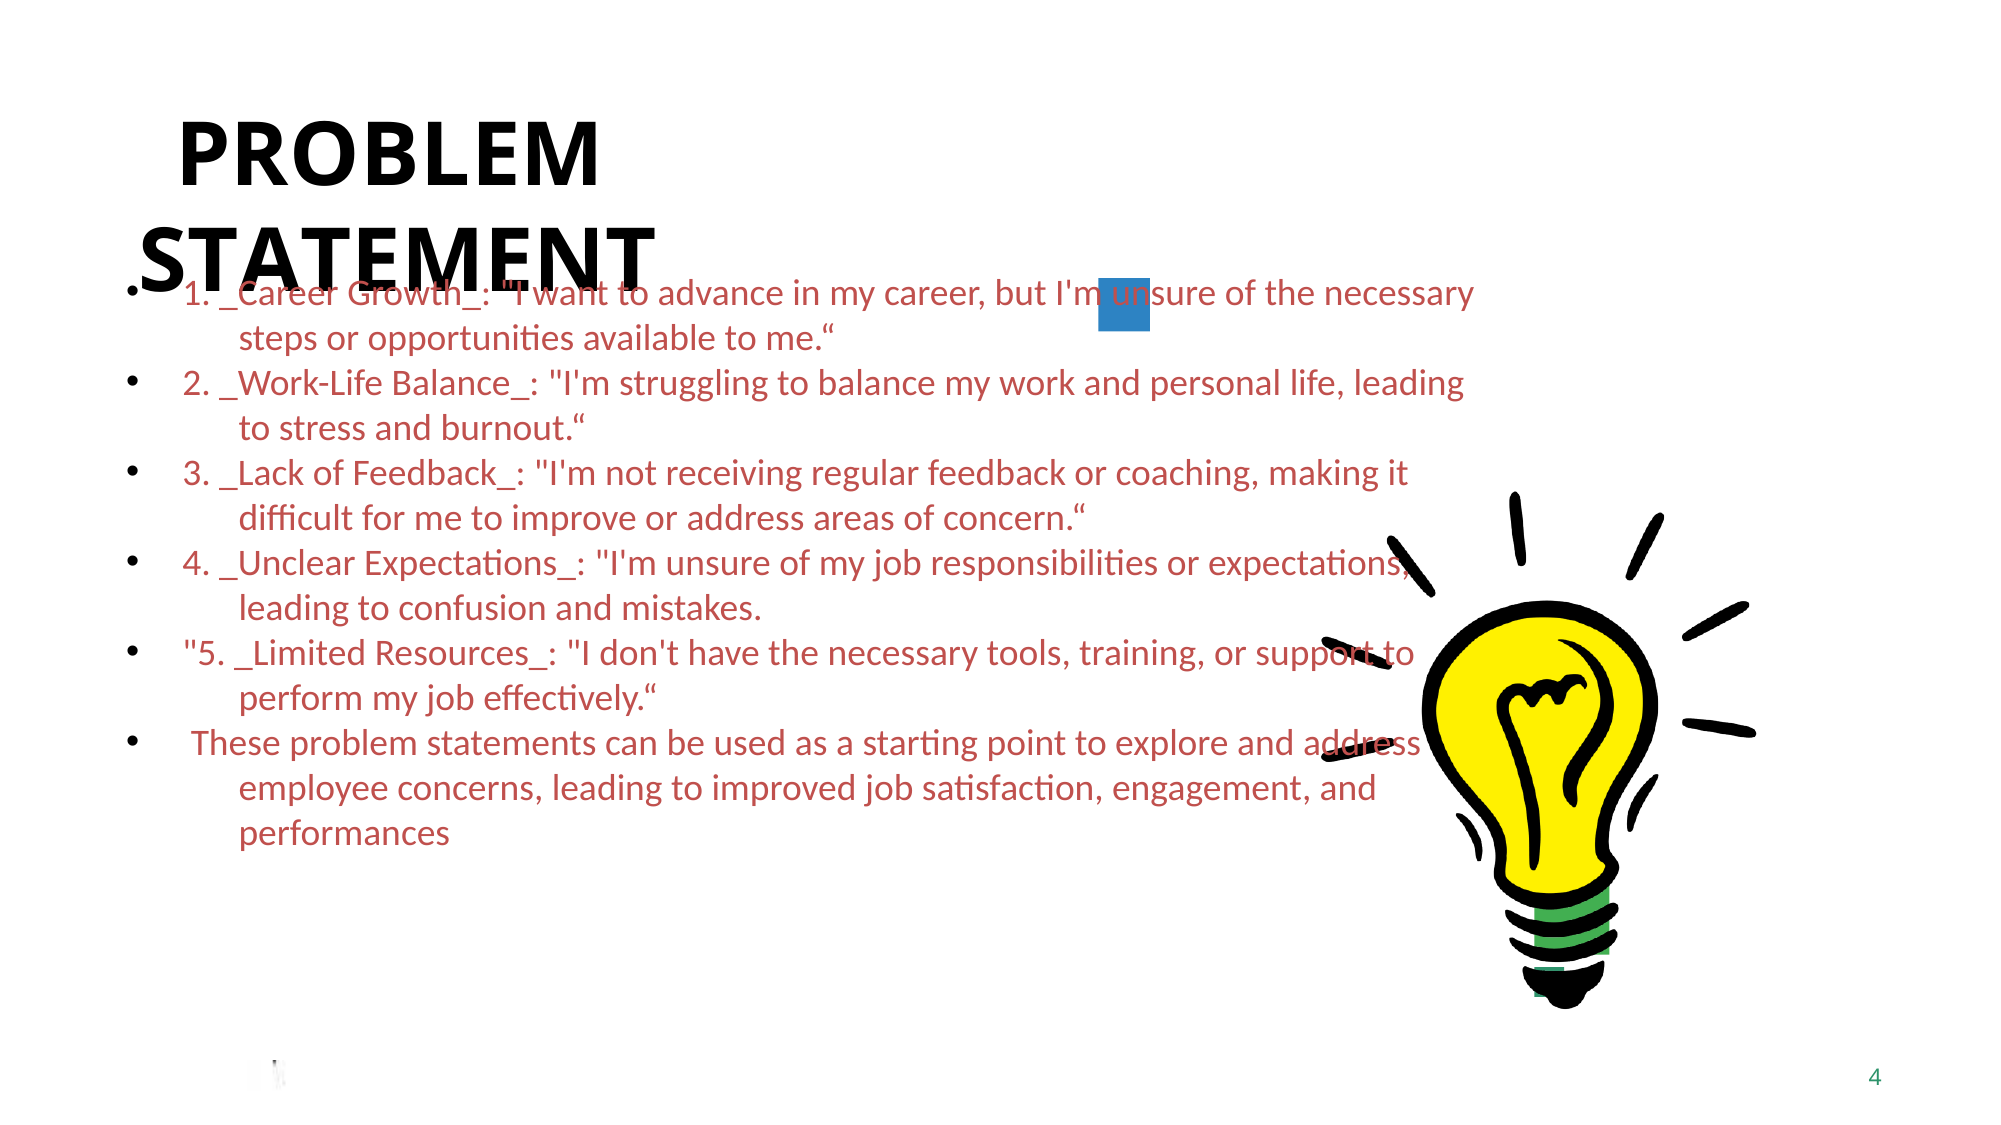

# PROBLEM	STATEMENT
1. _Career Growth_: "I want to advance in my career, but I'm unsure of the necessary steps or opportunities available to me.“
2. _Work-Life Balance_: "I'm struggling to balance my work and personal life, leading to stress and burnout.“
3. _Lack of Feedback_: "I'm not receiving regular feedback or coaching, making it difficult for me to improve or address areas of concern.“
4. _Unclear Expectations_: "I'm unsure of my job responsibilities or expectations, leading to confusion and mistakes.
"5. _Limited Resources_: "I don't have the necessary tools, training, or support to perform my job effectively.“
 These problem statements can be used as a starting point to explore and address employee concerns, leading to improved job satisfaction, engagement, and performances